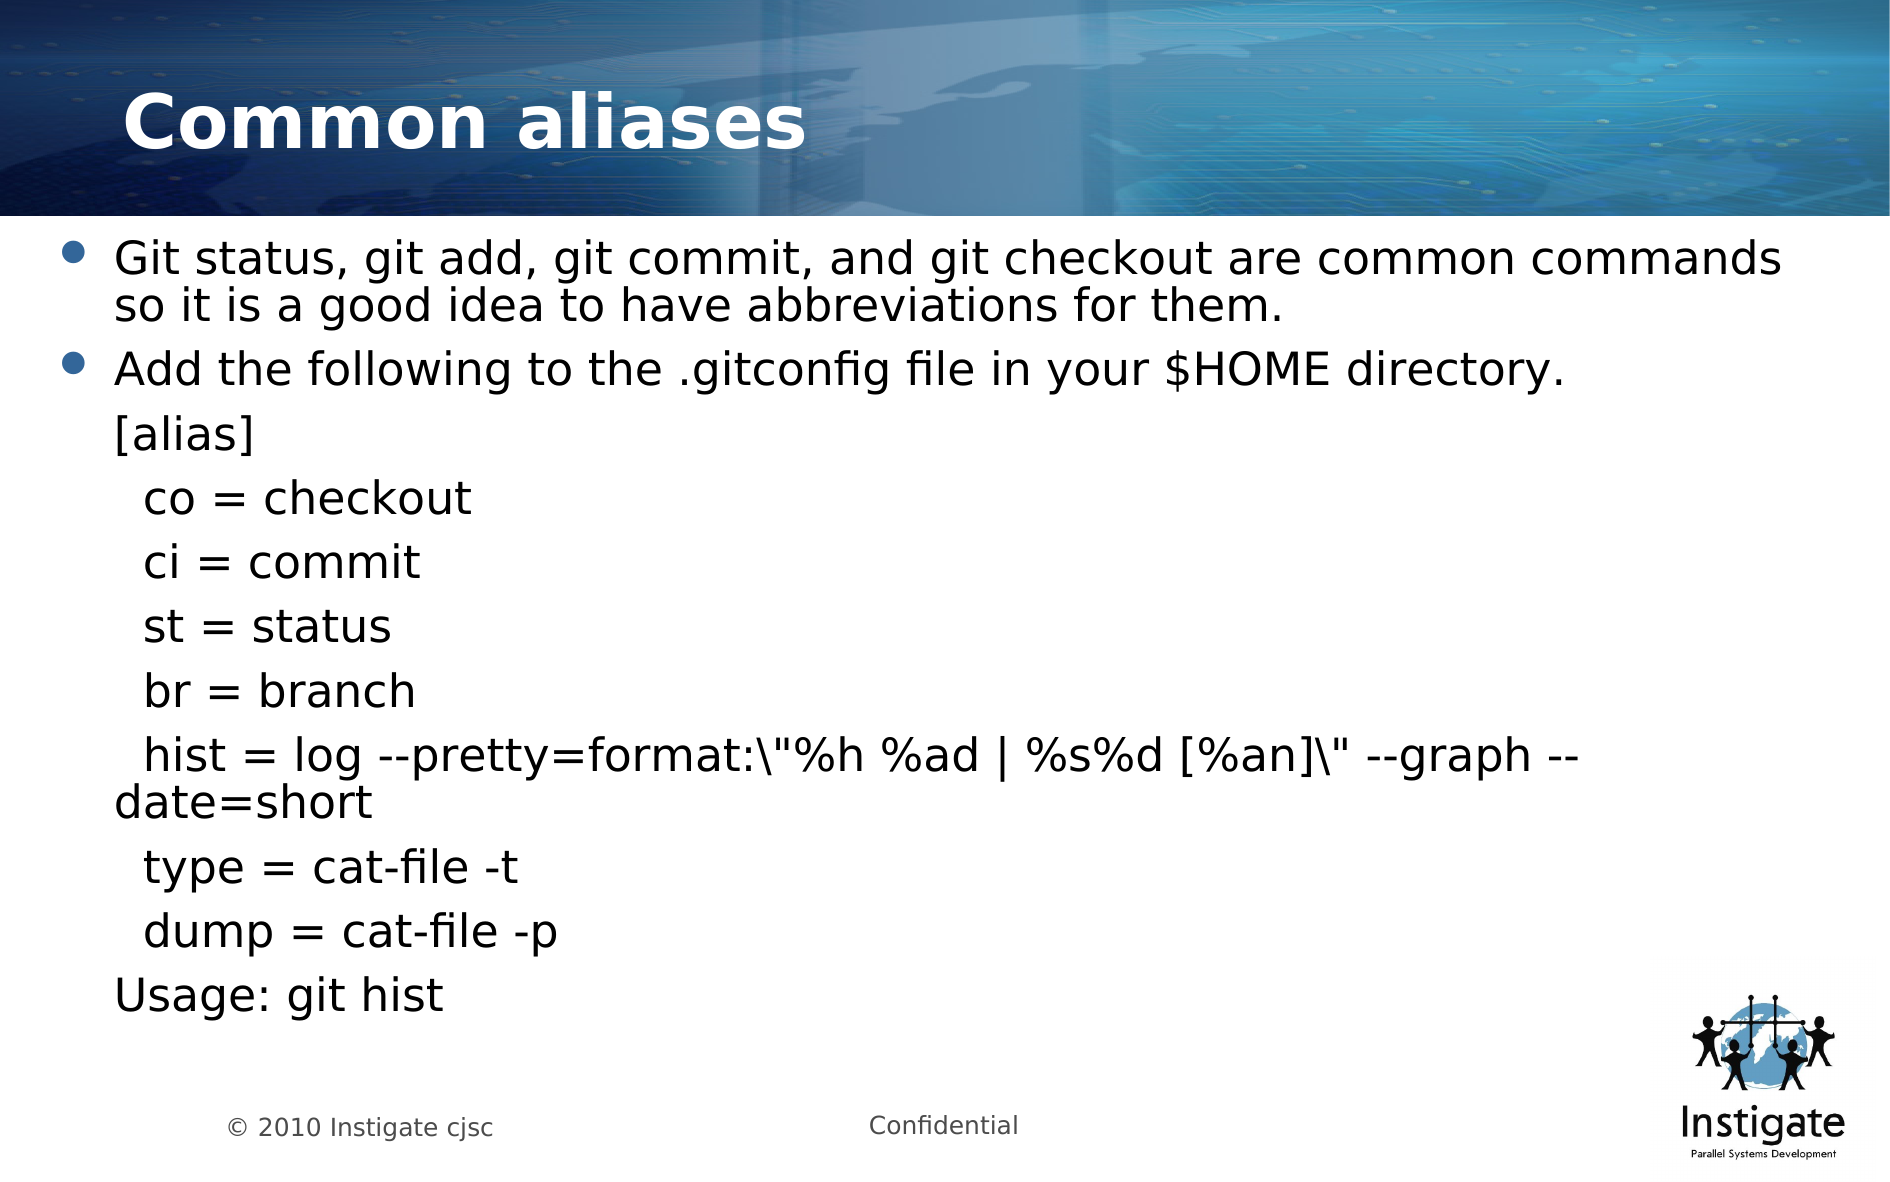

# Common aliases
Git status, git add, git commit, and git checkout are common commands so it is a good idea to have abbreviations for them.
Add the following to the .gitconfig file in your $HOME directory.
[alias]
 co = checkout
 ci = commit
 st = status
 br = branch
 hist = log --pretty=format:\"%h %ad | %s%d [%an]\" --graph --date=short
 type = cat-file -t
 dump = cat-file -p
Usage: git hist